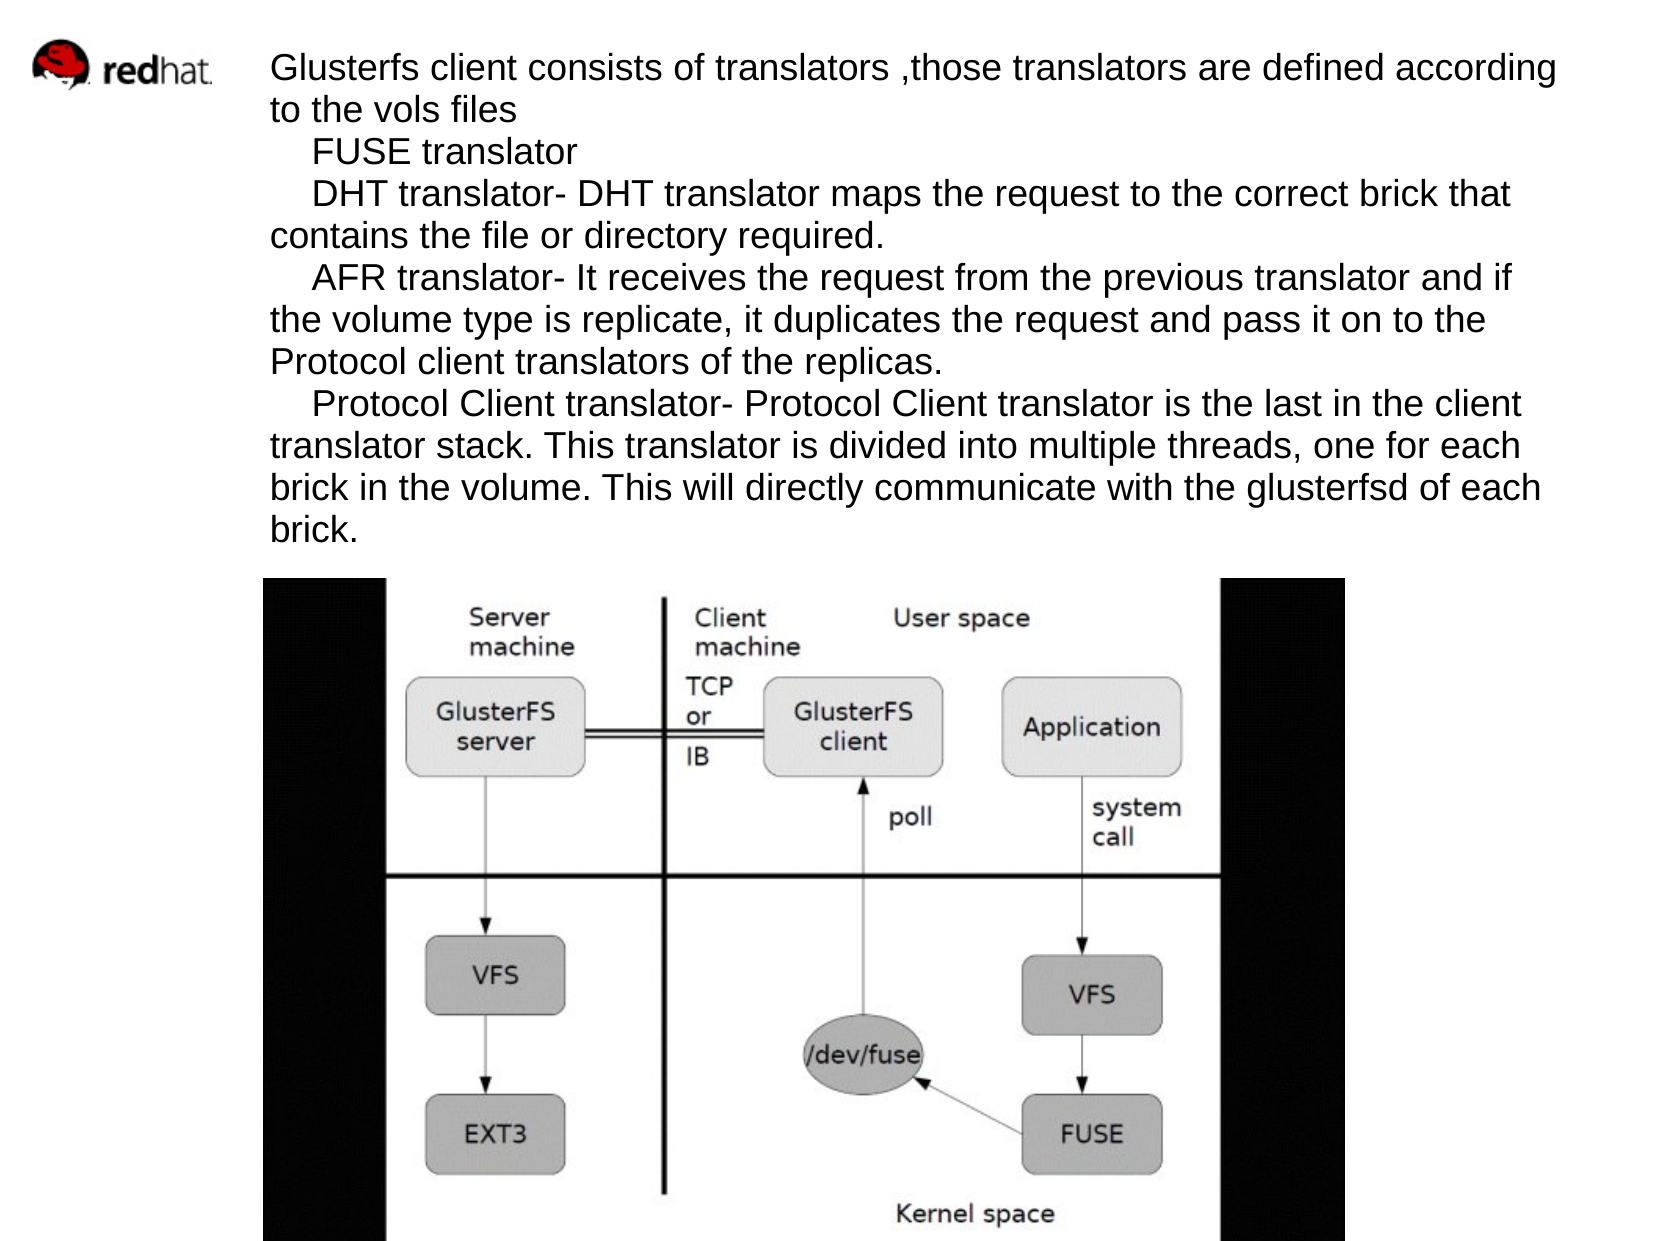

Glusterfs client consists of translators ,those translators are defined according to the vols files
 FUSE translator
 DHT translator- DHT translator maps the request to the correct brick that contains the file or directory required.
 AFR translator- It receives the request from the previous translator and if the volume type is replicate, it duplicates the request and pass it on to the Protocol client translators of the replicas.
 Protocol Client translator- Protocol Client translator is the last in the client translator stack. This translator is divided into multiple threads, one for each brick in the volume. This will directly communicate with the glusterfsd of each brick.